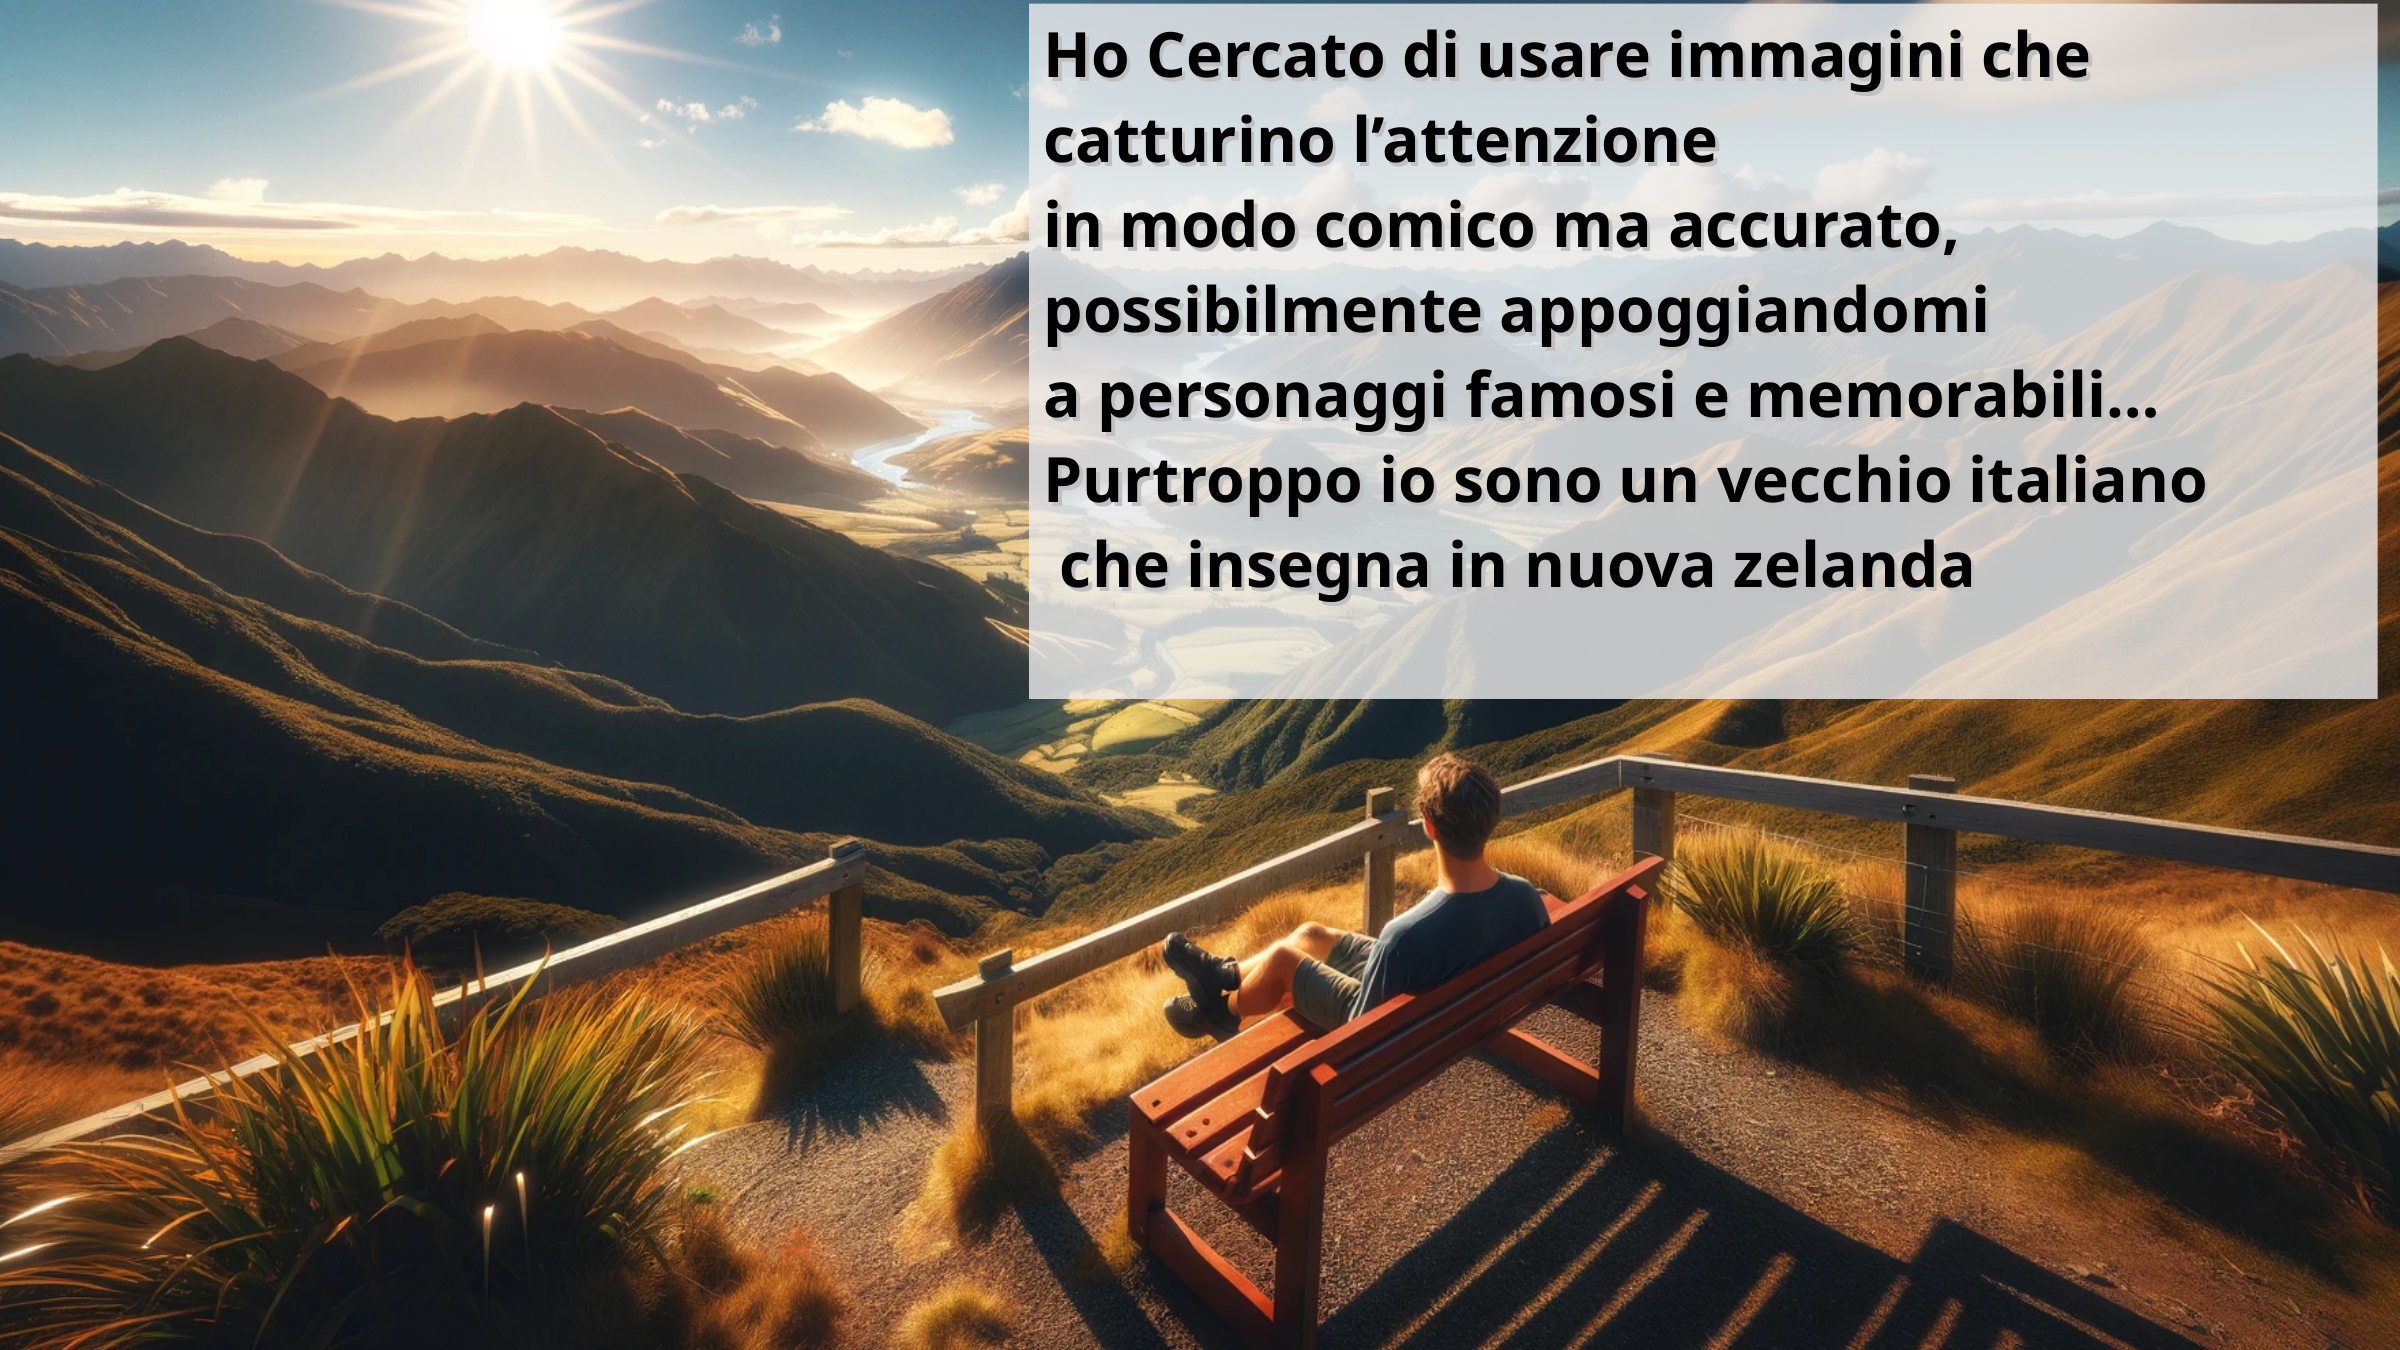

Ho Cercato di usare immagini che
catturino l’attenzione
in modo comico ma accurato,
possibilmente appoggiandomi
a personaggi famosi e memorabili…
Purtroppo io sono un vecchio italiano
 che insegna in nuova zelanda